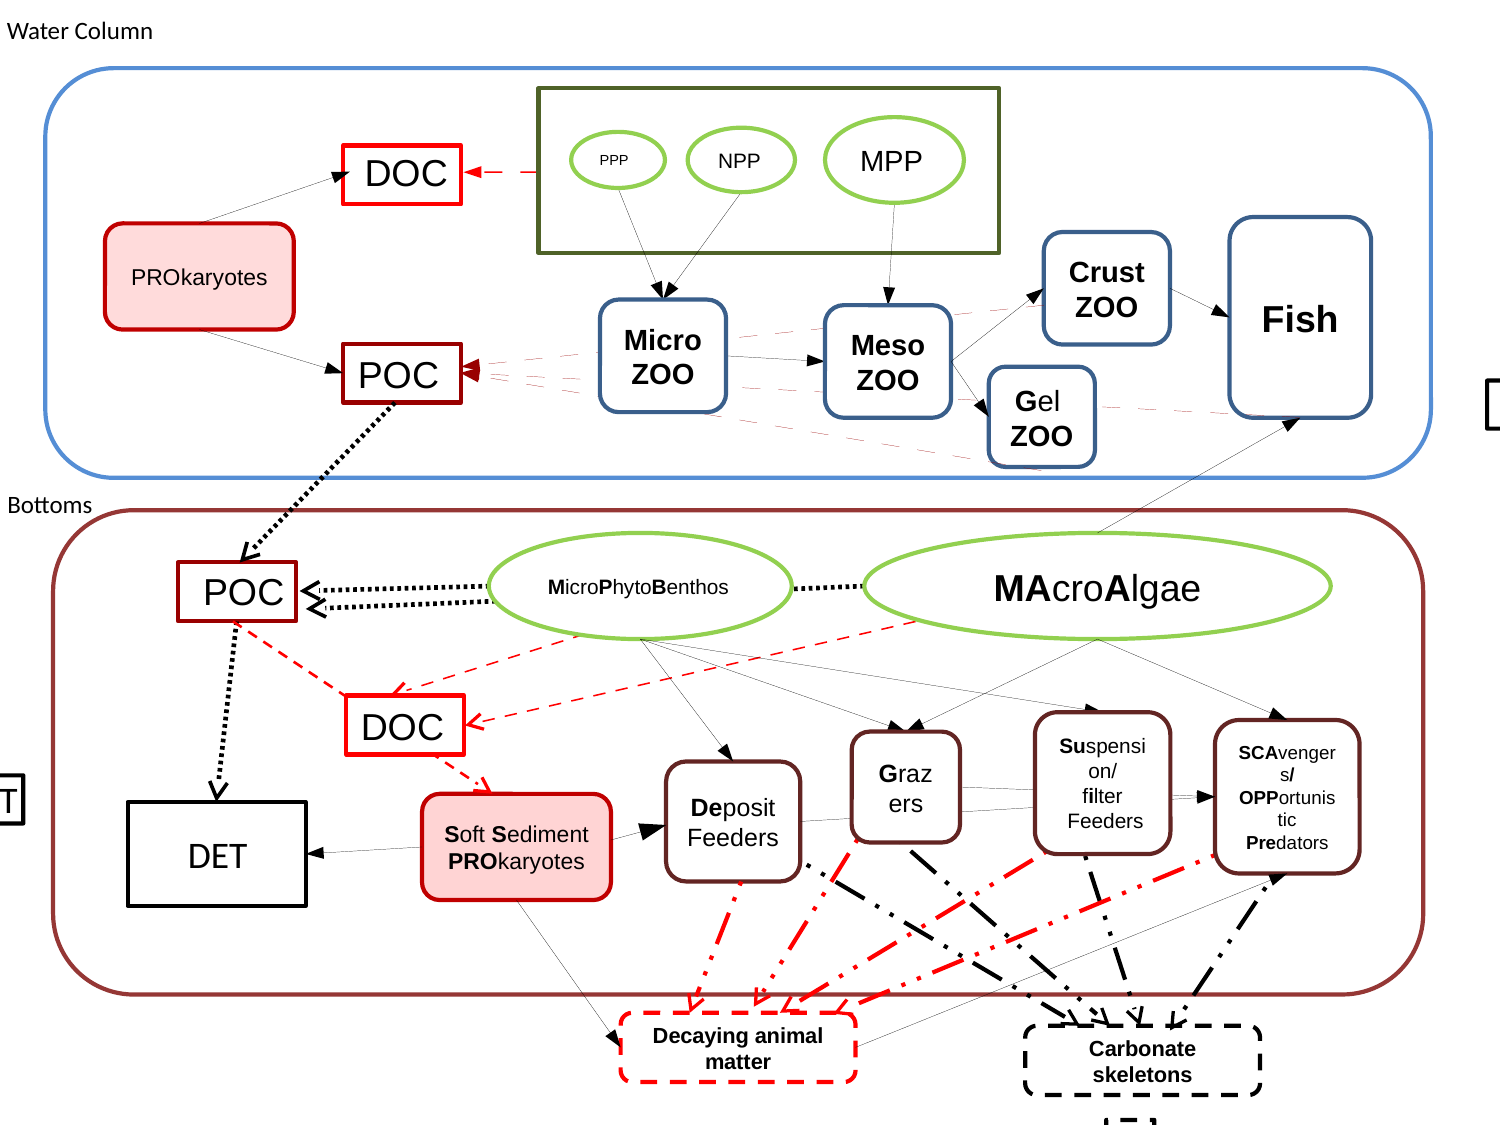

Water Column
MPP
NPP
PPP
DOC
Fish
PROkaryotes
Crust ZOO
Micro ZOO
Meso ZOO
POC
EXPORT
Gel
ZOO
Bottoms
MicroPhytoBenthos
MAcroAlgae
POC
DOC
Suspension/
filter
 Feeders
SCAvengers/OPPortunistic
Predators
Grazers
Deposit Feeders
EXPORT
Soft Sediment
PROkaryotes
DET
Decaying animal matter
Carbonate skeletons
BURIAL